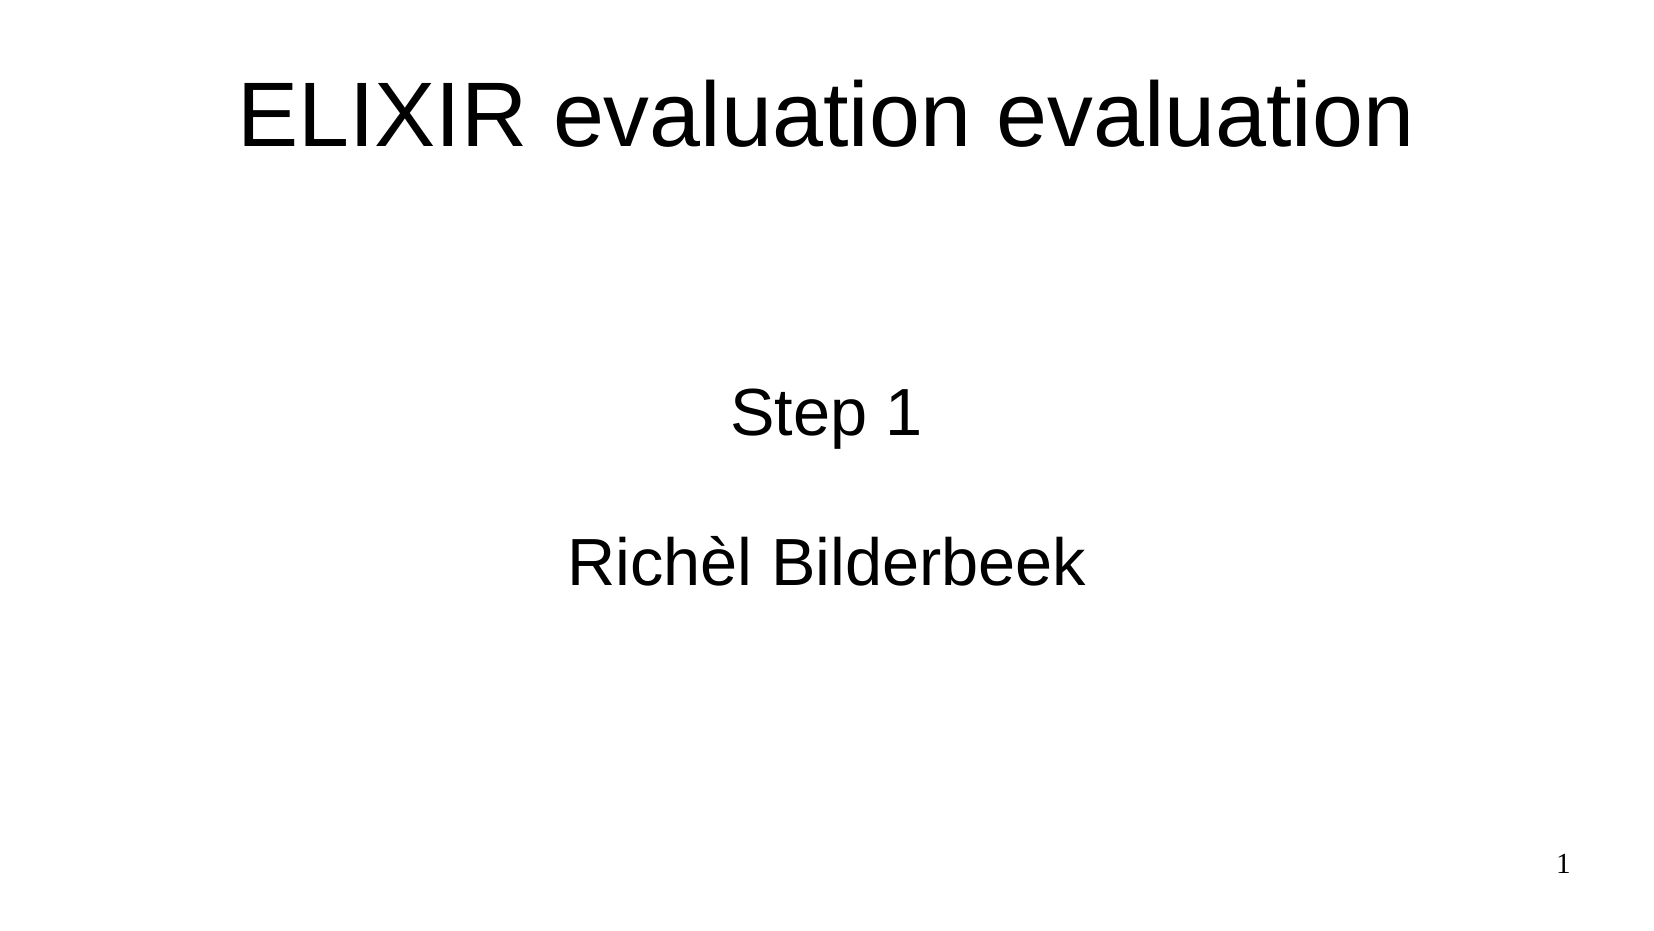

# ELIXIR evaluation evaluation
Step 1
Richèl Bilderbeek
1